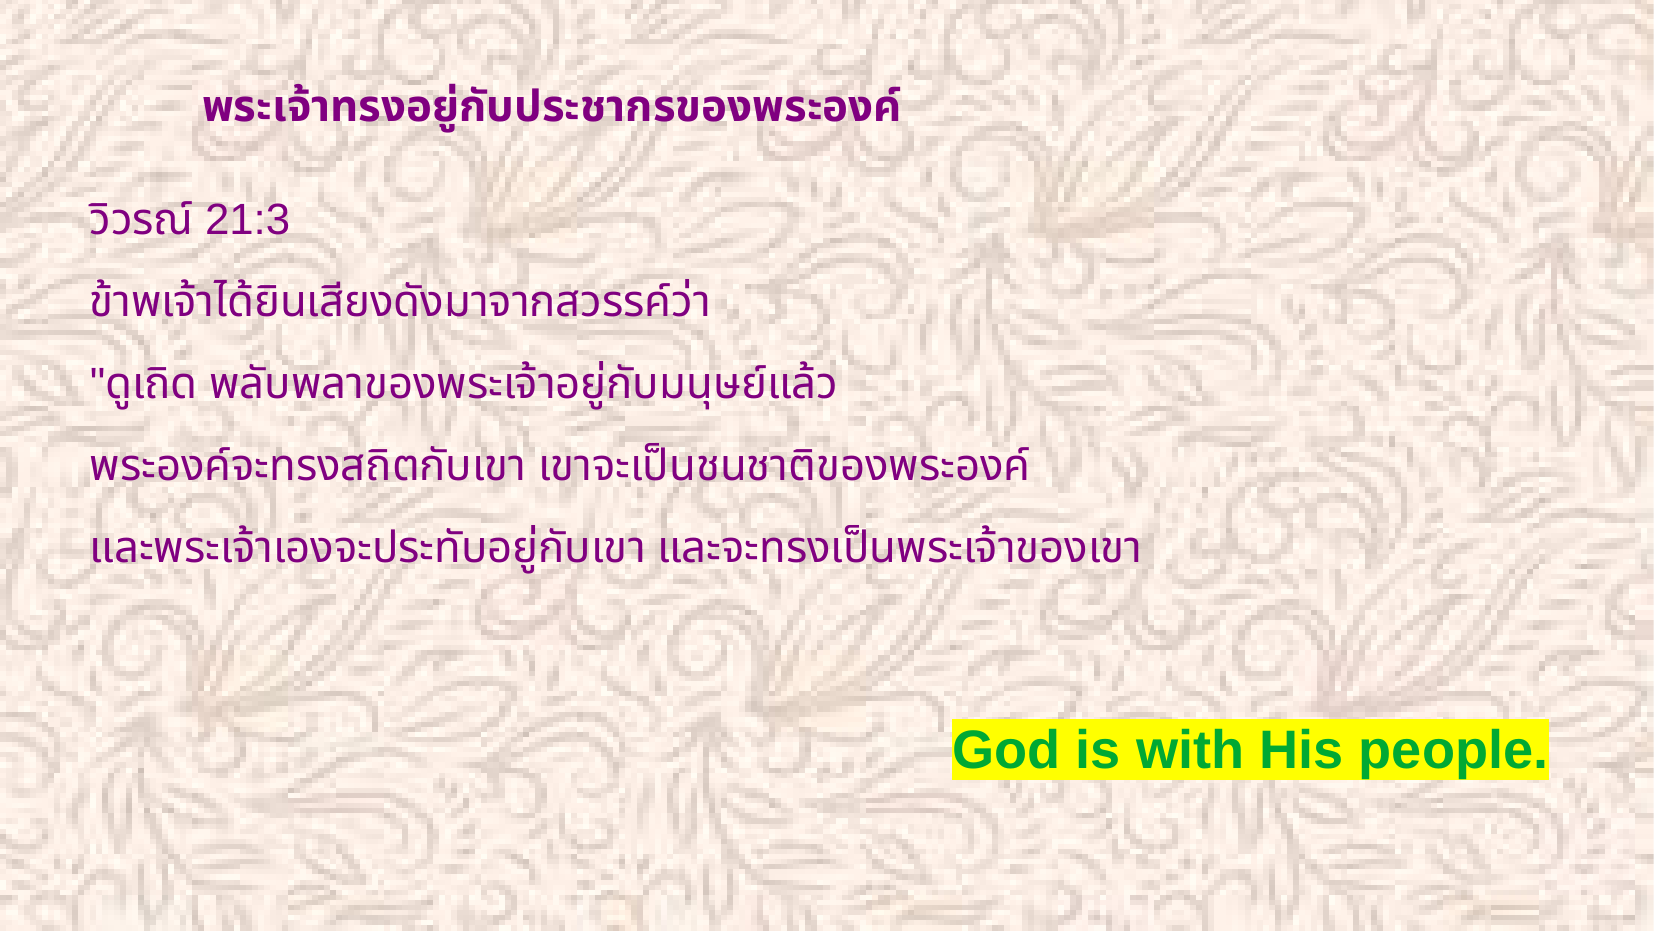

พระเจ้าทรงอยู่กับประชากรของพระองค์
วิวรณ์ 21:3
ข้าพเจ้าได้ยินเสียงดังมาจากสวรรค์ว่า
"ดูเถิด พลับพลาของพระเจ้าอยู่กับมนุษย์แล้ว
พระองค์จะทรงสถิตกับเขา เขาจะเป็นชนชาติของพระองค์
และพระเจ้าเองจะประทับอยู่กับเขา และจะทรงเป็นพระเจ้าของเขา
God is with His people.